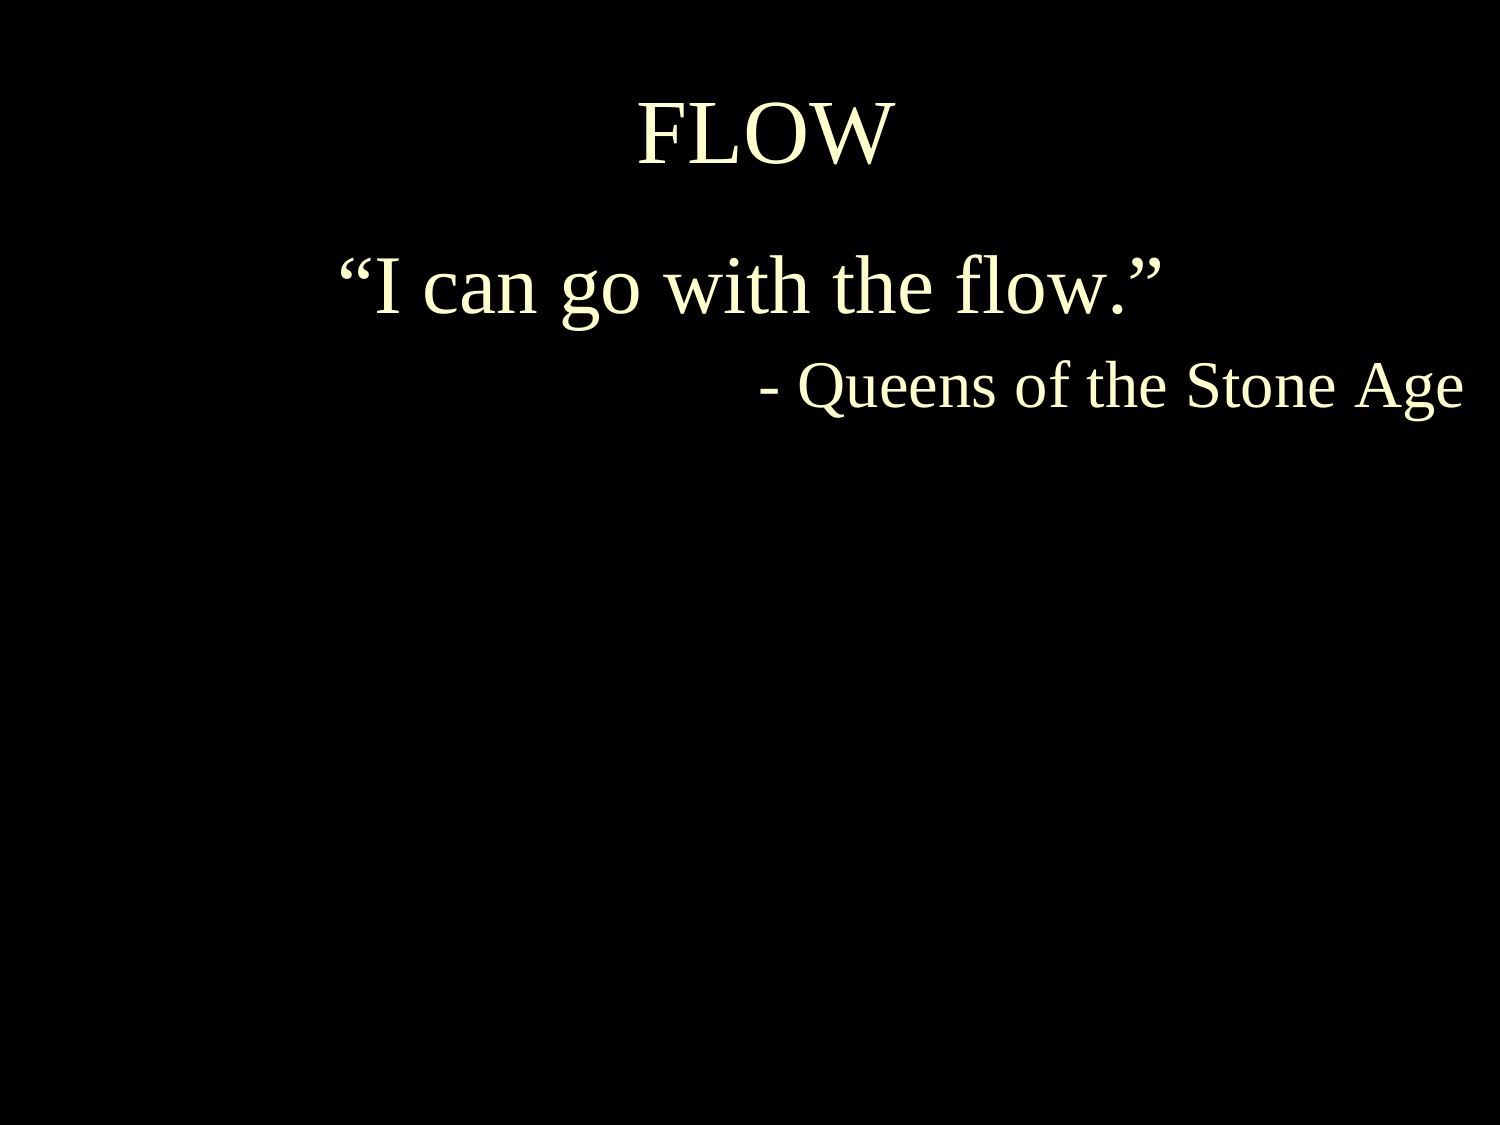

# FLOW
“I can go with the flow.”
- Queens of the Stone Age